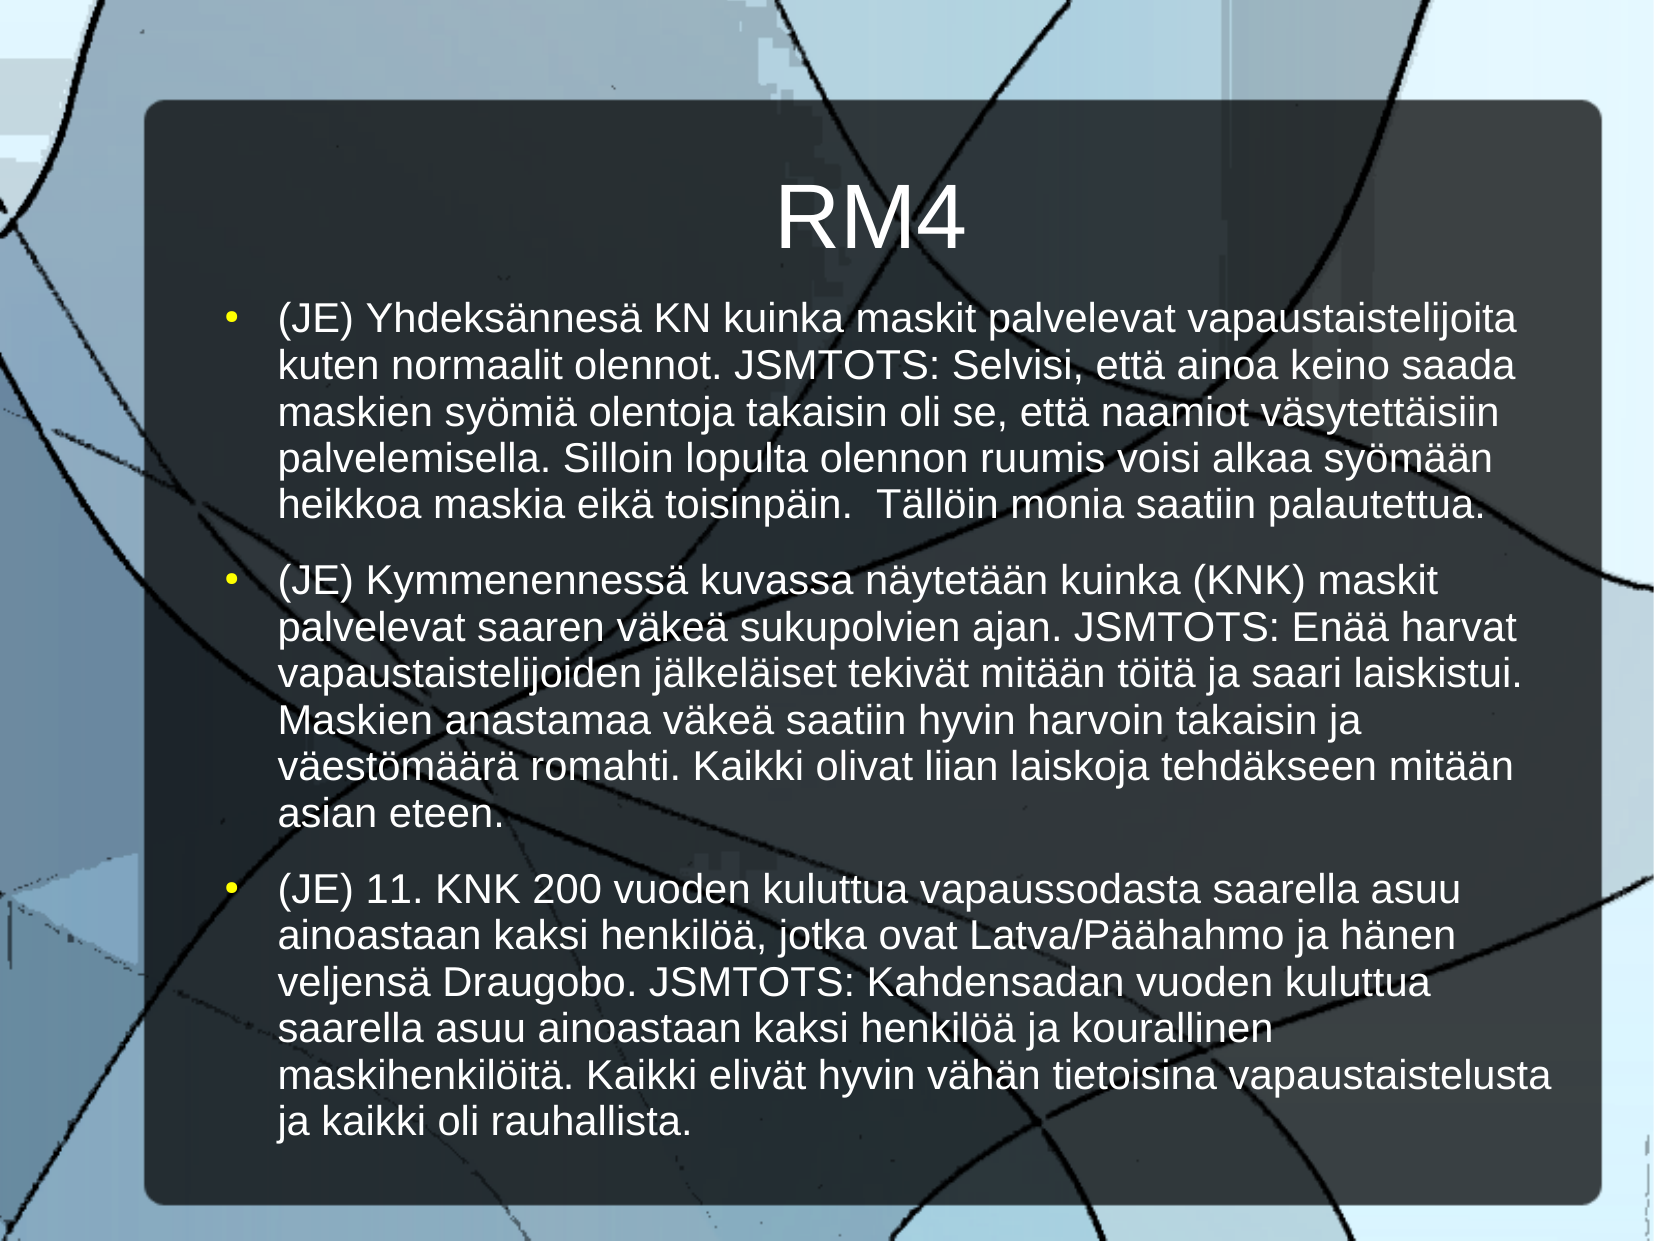

# RM4
(JE) Yhdeksännesä KN kuinka maskit palvelevat vapaustaistelijoita kuten normaalit olennot. JSMTOTS: Selvisi, että ainoa keino saada maskien syömiä olentoja takaisin oli se, että naamiot väsytettäisiin palvelemisella. Silloin lopulta olennon ruumis voisi alkaa syömään heikkoa maskia eikä toisinpäin. Tällöin monia saatiin palautettua.
(JE) Kymmenennessä kuvassa näytetään kuinka (KNK) maskit palvelevat saaren väkeä sukupolvien ajan. JSMTOTS: Enää harvat vapaustaistelijoiden jälkeläiset tekivät mitään töitä ja saari laiskistui. Maskien anastamaa väkeä saatiin hyvin harvoin takaisin ja väestömäärä romahti. Kaikki olivat liian laiskoja tehdäkseen mitään asian eteen.
(JE) 11. KNK 200 vuoden kuluttua vapaussodasta saarella asuu ainoastaan kaksi henkilöä, jotka ovat Latva/Päähahmo ja hänen veljensä Draugobo. JSMTOTS: Kahdensadan vuoden kuluttua saarella asuu ainoastaan kaksi henkilöä ja kourallinen maskihenkilöitä. Kaikki elivät hyvin vähän tietoisina vapaustaistelusta ja kaikki oli rauhallista.